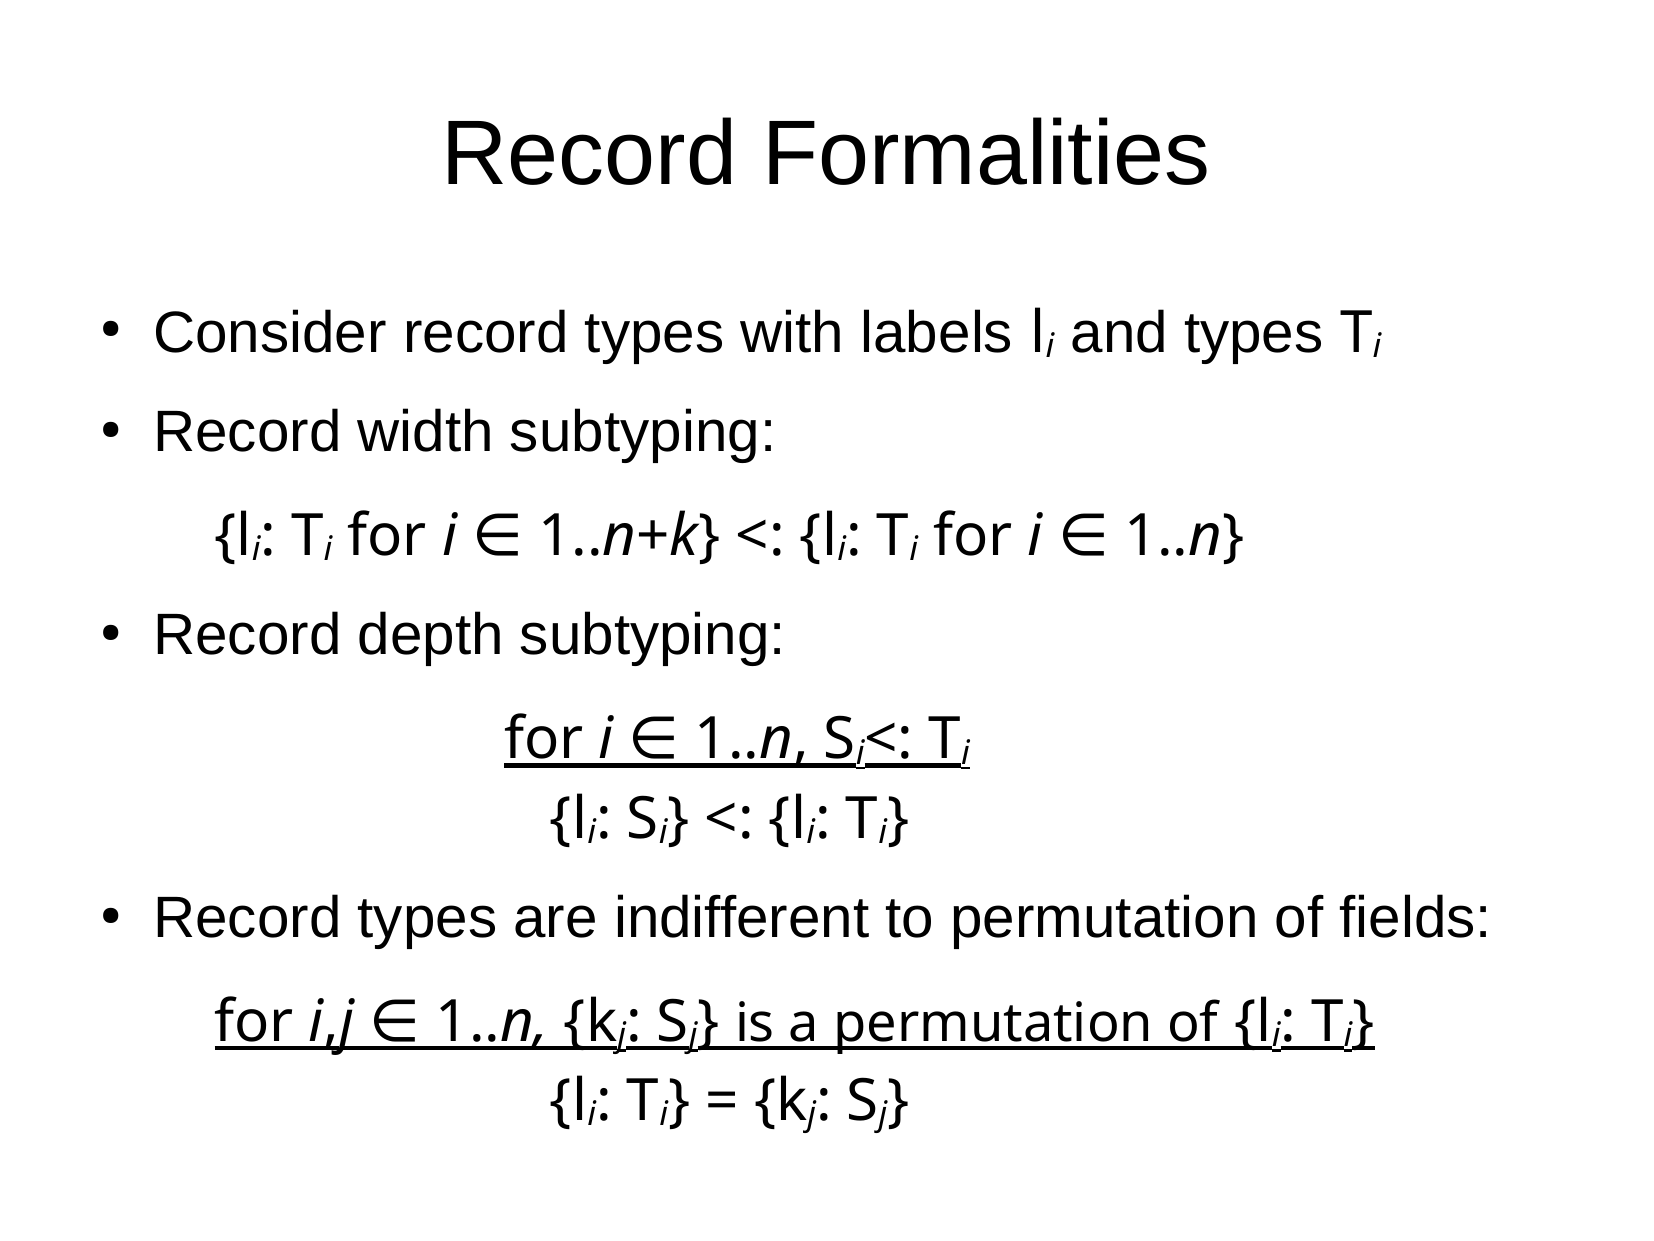

# Record Formalities
Consider record types with labels li and types Ti
Record width subtyping:
 {li: Ti for i ∈ 1..n+k} <: {li: Ti for i ∈ 1..n}
Record depth subtyping:
 for i ∈ 1..n, Si<: Ti
 {li: Si} <: {li: Ti}
Record types are indifferent to permutation of fields:
 for i,j ∈ 1..n, {kj: Sj} is a permutation of {li: Ti}
 {li: Ti} = {kj: Sj}